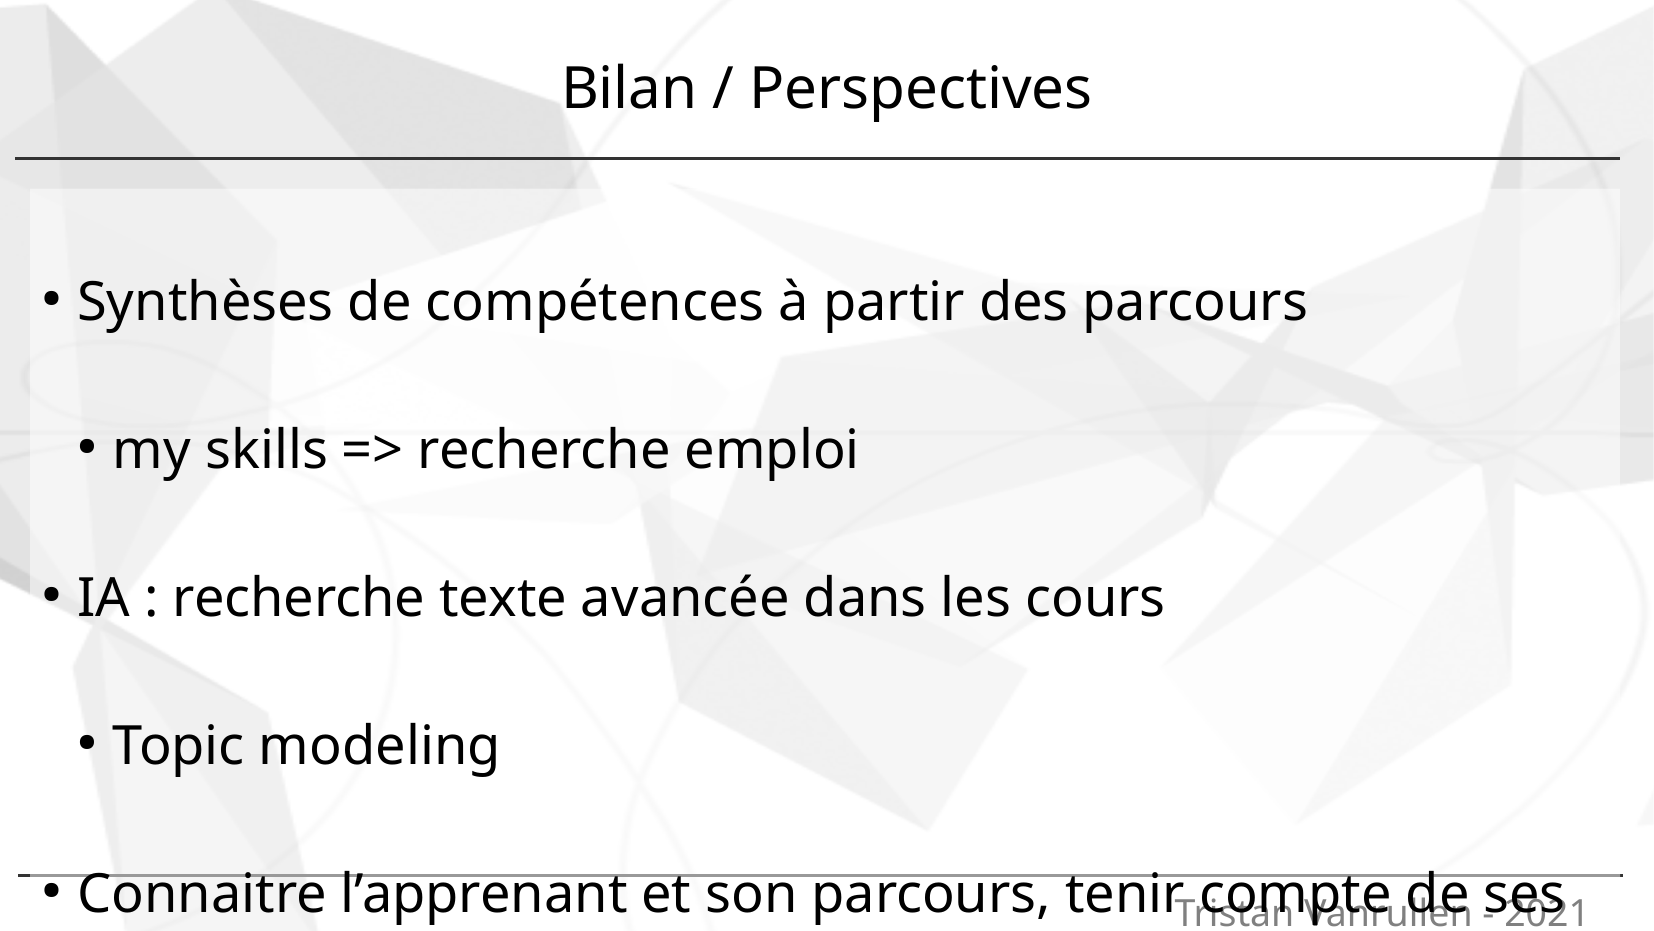

# Bilan / Perspectives
Synthèses de compétences à partir des parcours
my skills => recherche emploi
IA : recherche texte avancée dans les cours
Topic modeling
Connaitre l’apprenant et son parcours, tenir compte de ses compétences préalables
Tristan Vanrullen - 2021